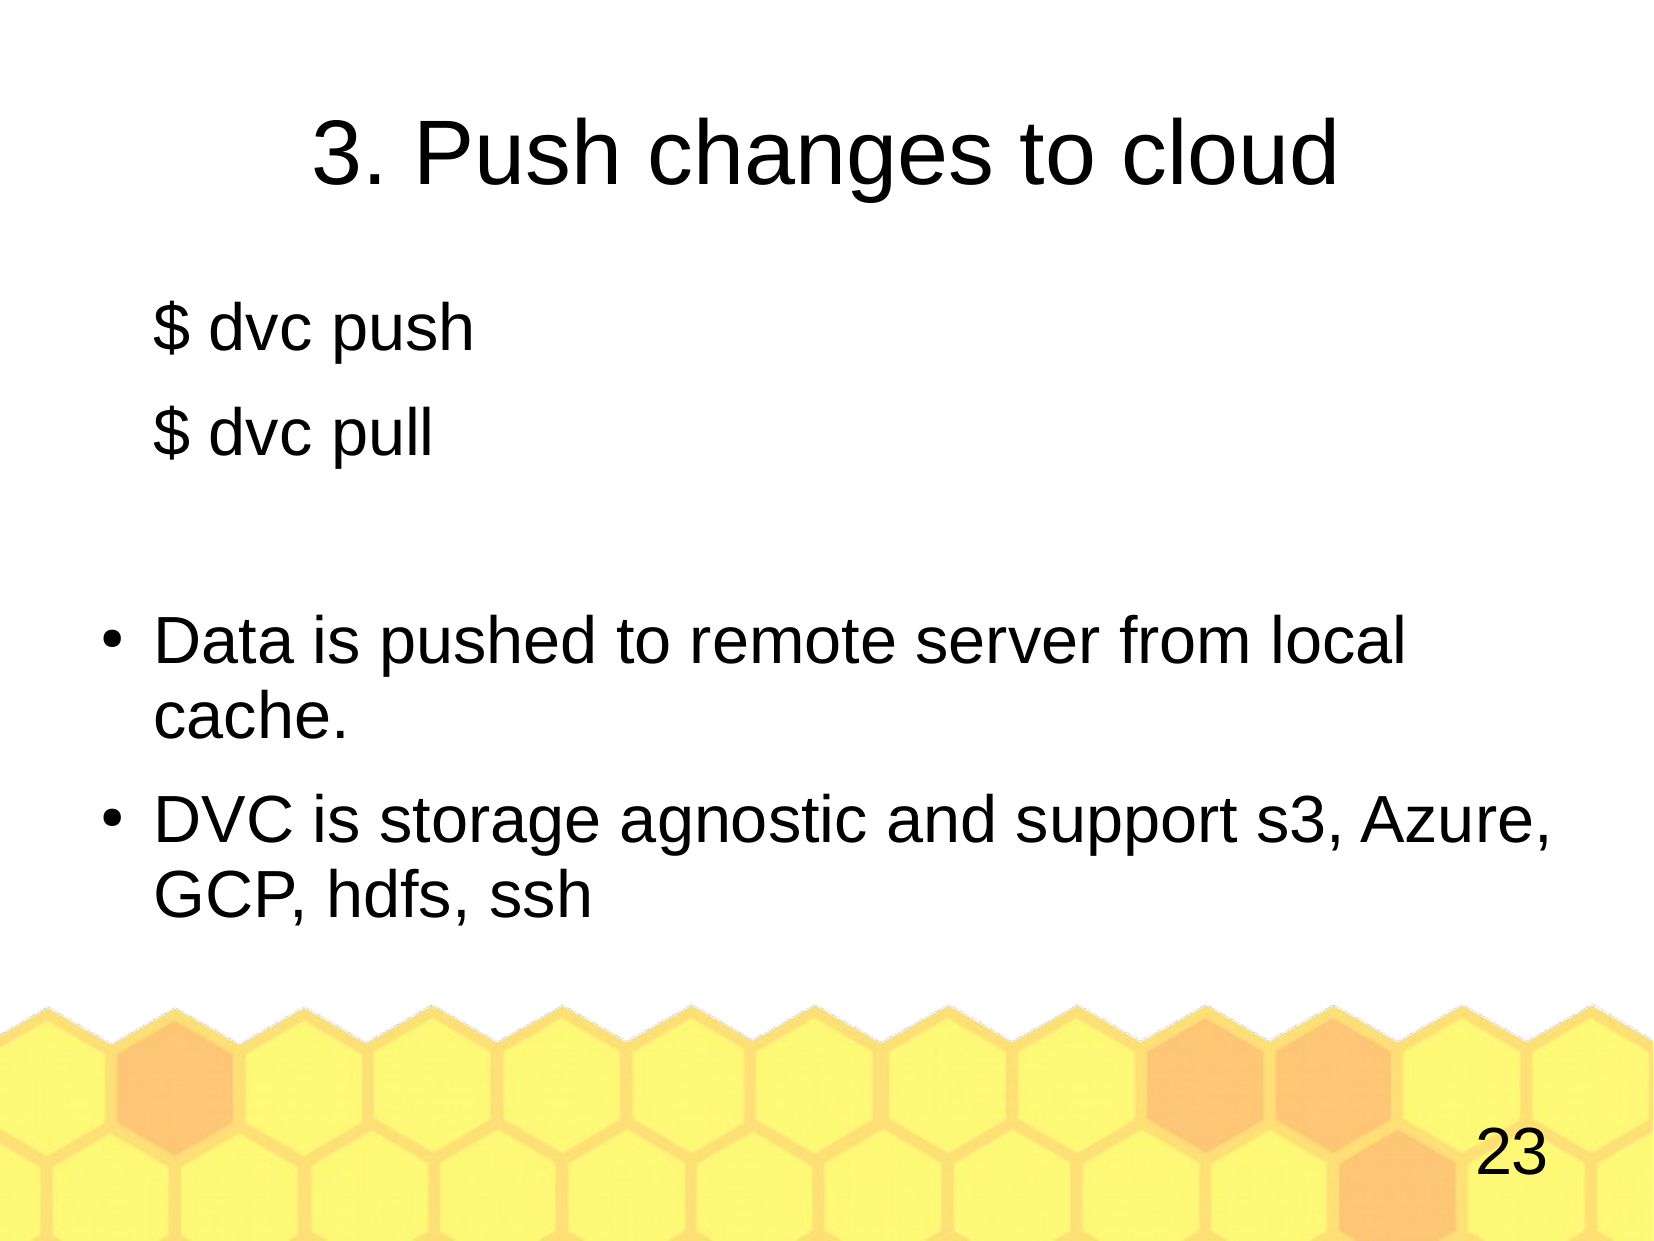

# 3. Push changes to cloud
$ dvc push
$ dvc pull
Data is pushed to remote server from local cache.
DVC is storage agnostic and support s3, Azure, GCP, hdfs, ssh
23